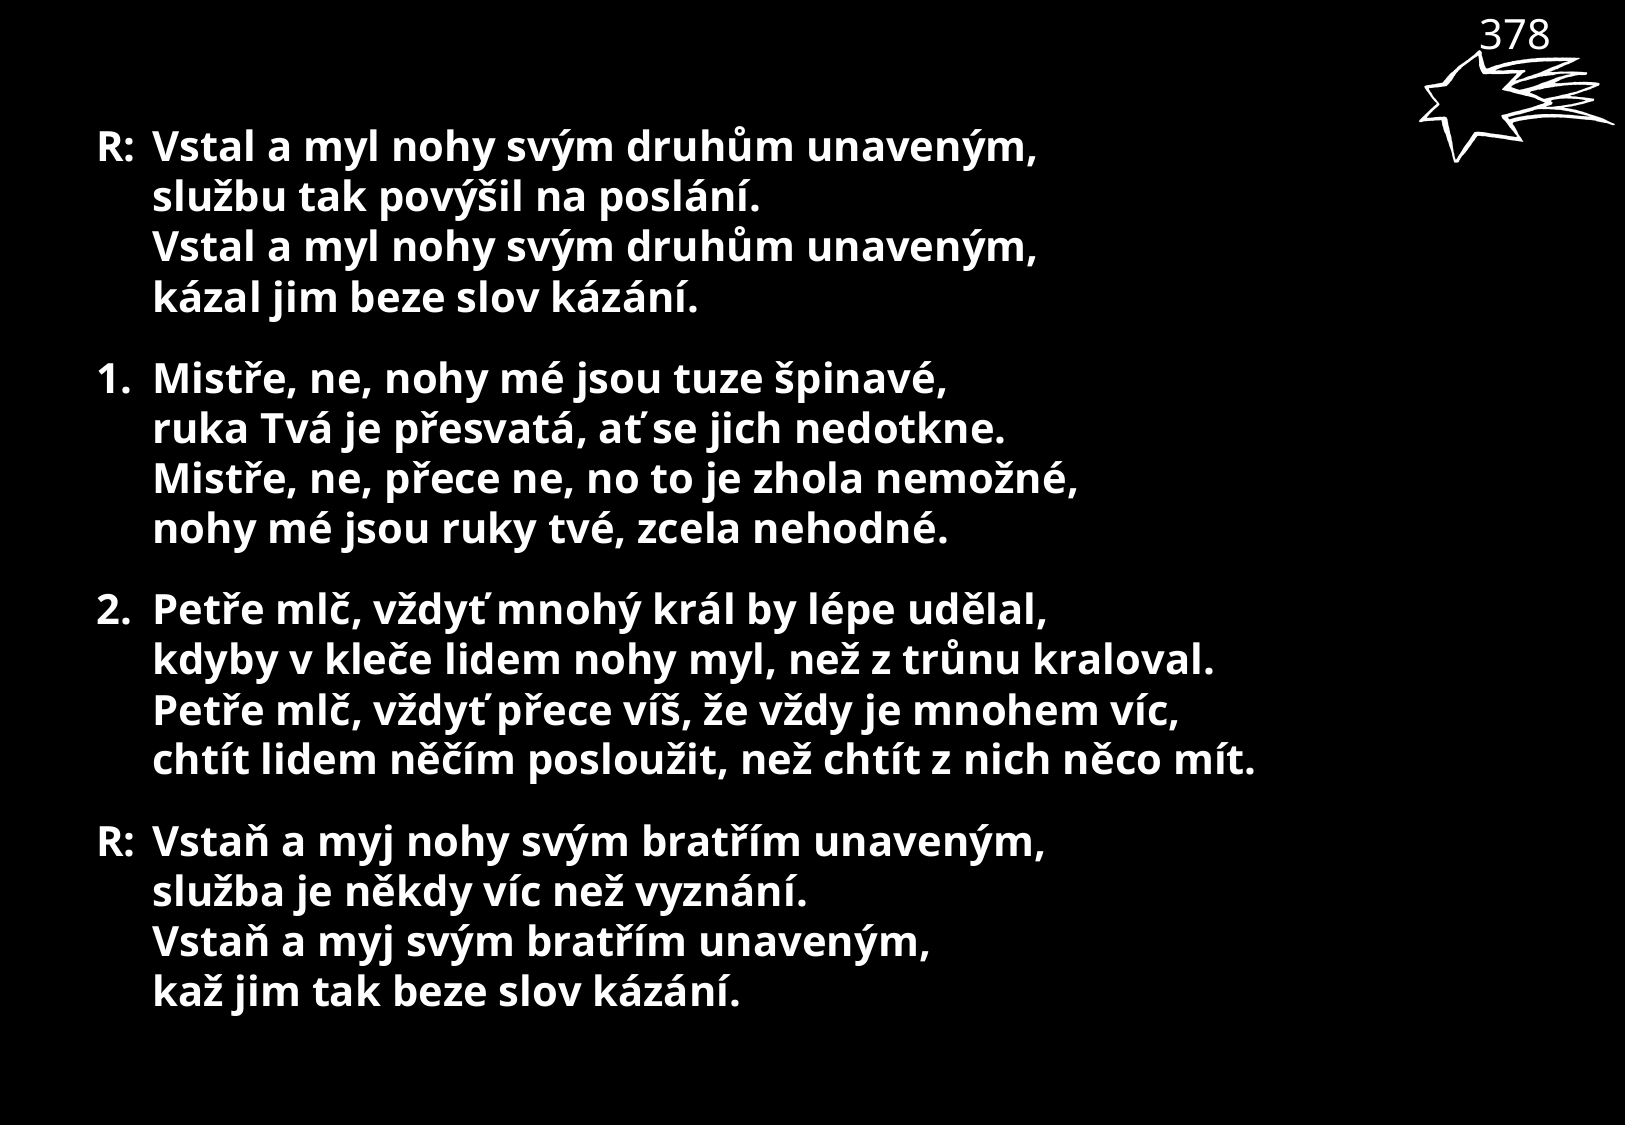

378
# R: 	Vstal a myl nohy svým druhům unaveným, službu tak povýšil na poslání. Vstal a myl nohy svým druhům unaveným, kázal jim beze slov kázání.
1.	Mistře, ne, nohy mé jsou tuze špinavé,
ruka Tvá je přesvatá, ať se jich nedotkne.
Mistře, ne, přece ne, no to je zhola nemožné,
nohy mé jsou ruky tvé, zcela nehodné.
2.	Petře mlč, vždyť mnohý král by lépe udělal,
kdyby v kleče lidem nohy myl, než z trůnu kraloval.
Petře mlč, vždyť přece víš, že vždy je mnohem víc,
chtít lidem něčím posloužit, než chtít z nich něco mít.
R: 	Vstaň a myj nohy svým bratřím unaveným,
služba je někdy víc než vyznání.
Vstaň a myj svým bratřím unaveným,
kaž jim tak beze slov kázání.